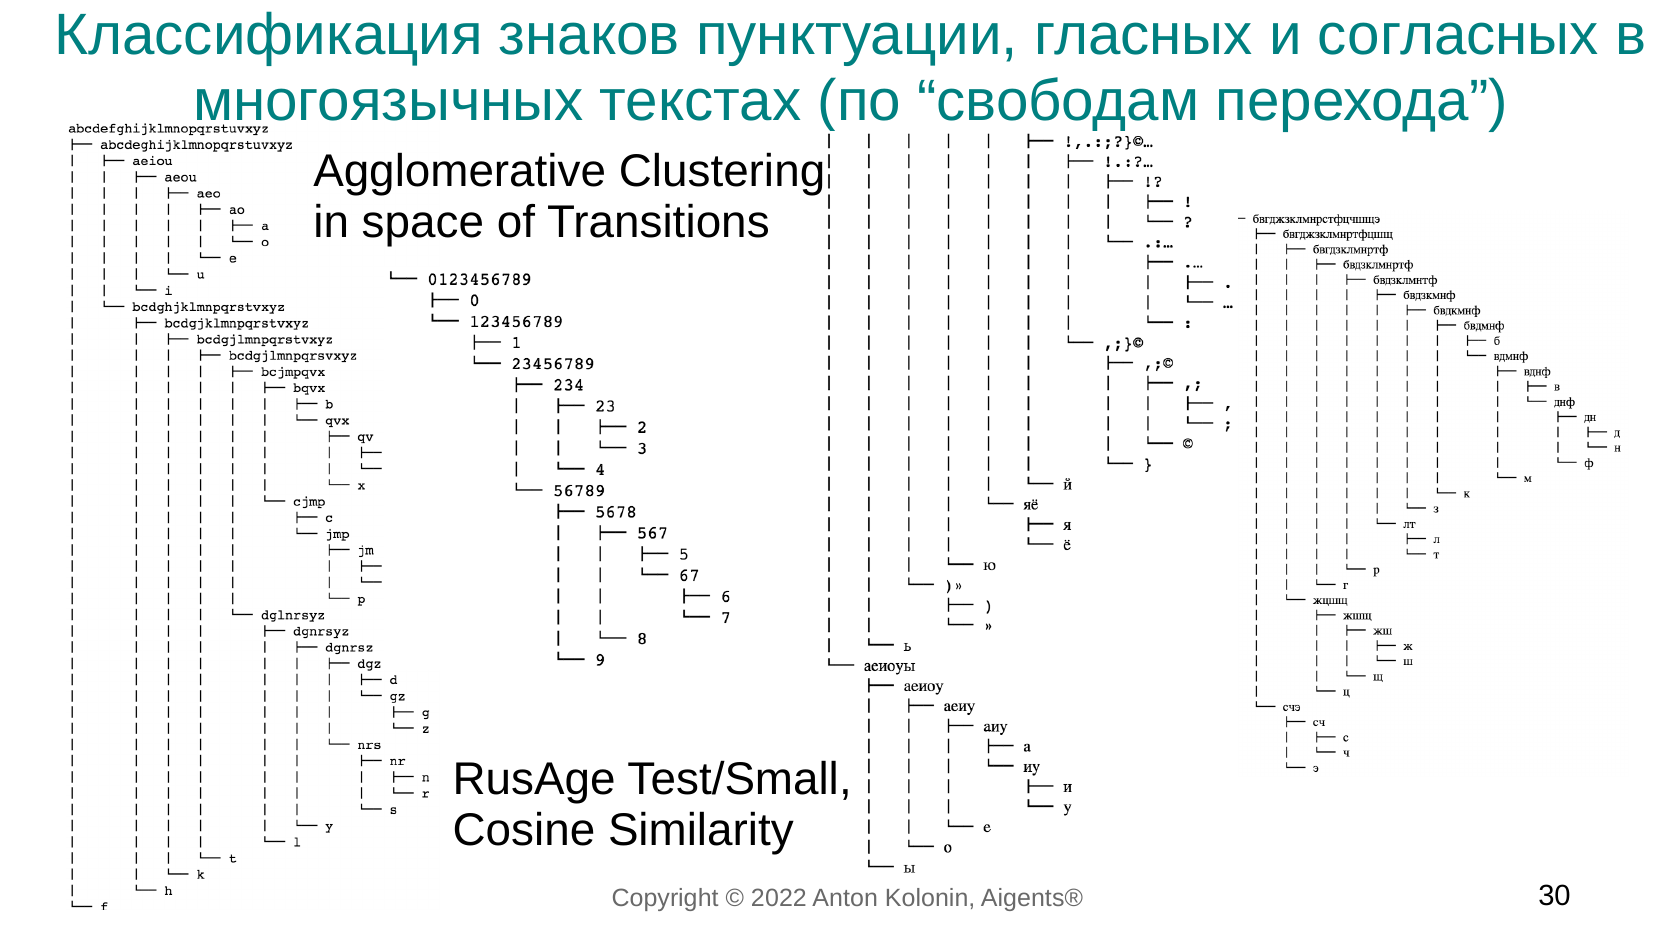

Классификация знаков пунктуации, гласных и согласных в многоязычных текстах (по “свободам перехода”)
Agglomerative Clustering in space of Transitions
RusAge Test/Small, Cosine Similarity
Copyright © 2022 Anton Kolonin, Aigents®
30